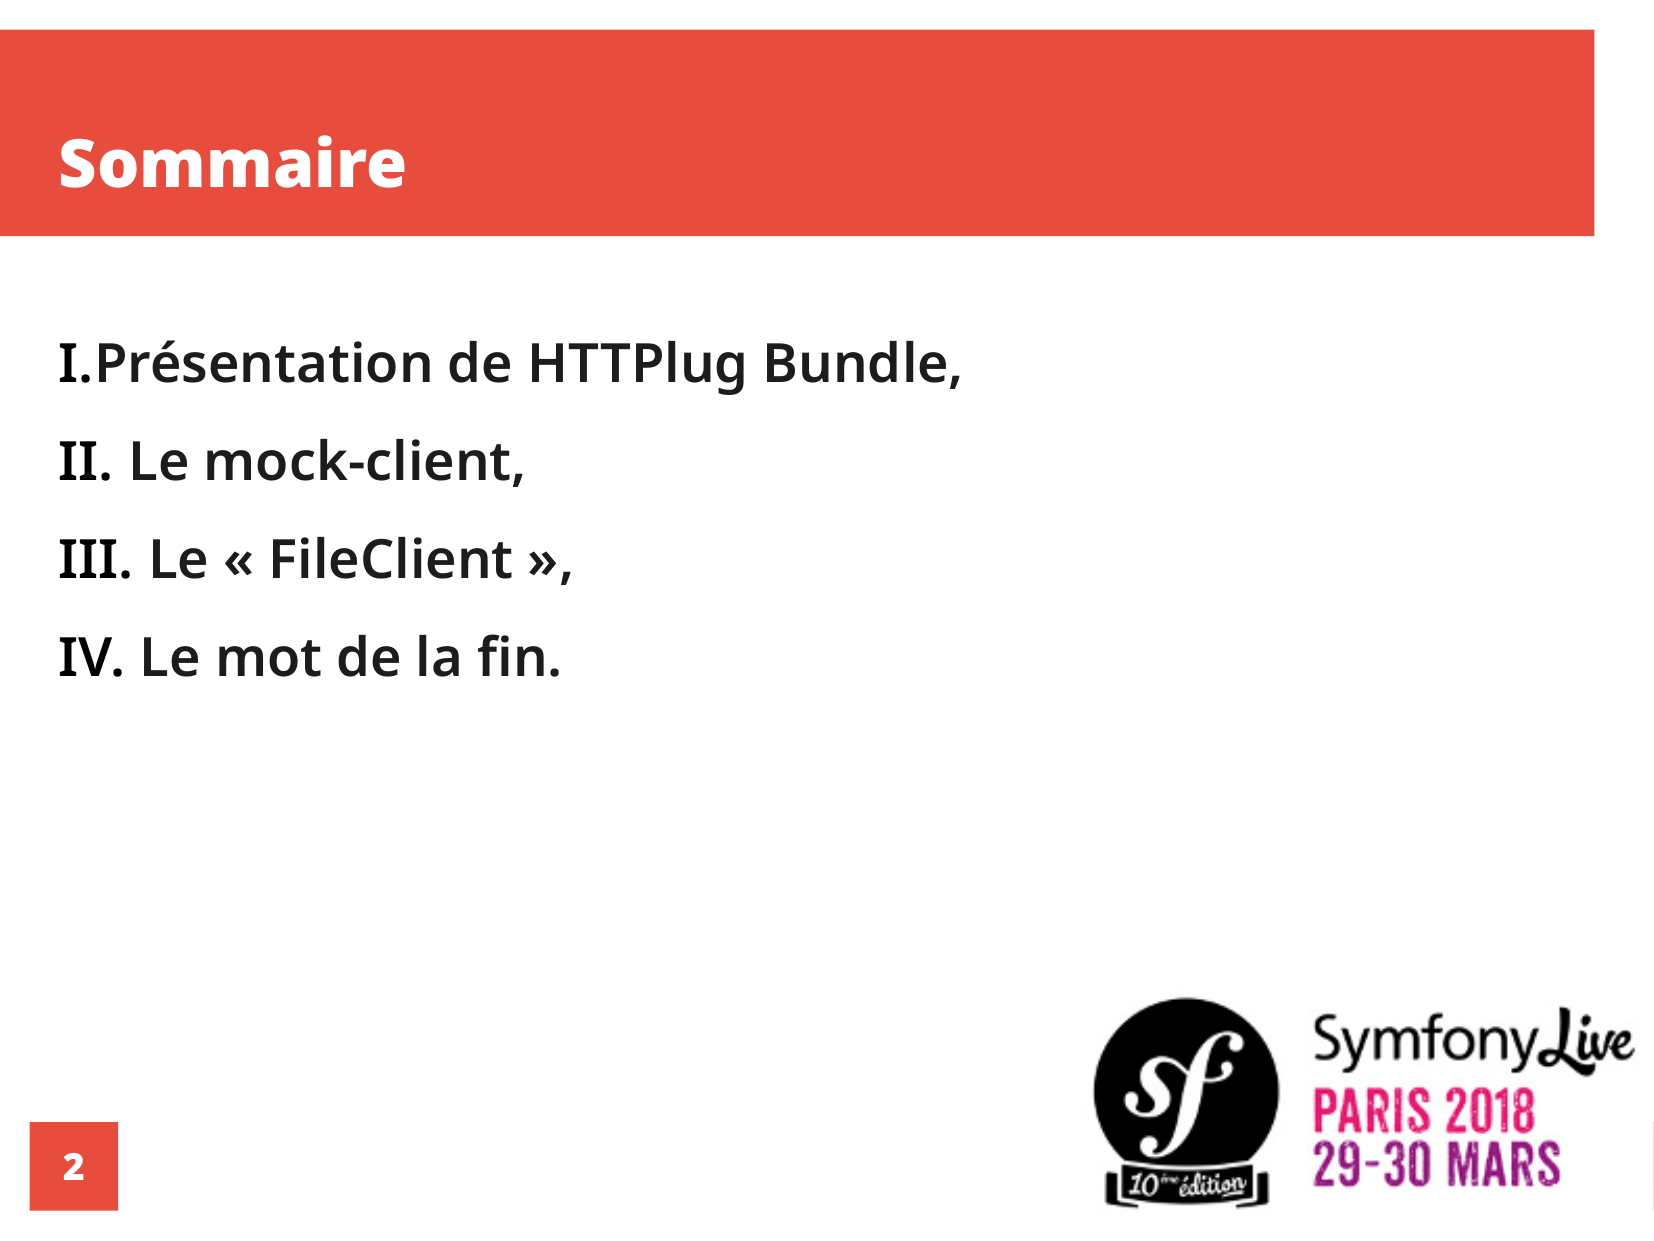

# Sommaire
Présentation de HTTPlug Bundle,
 Le mock-client,
 Le « FileClient »,
 Le mot de la fin.
2